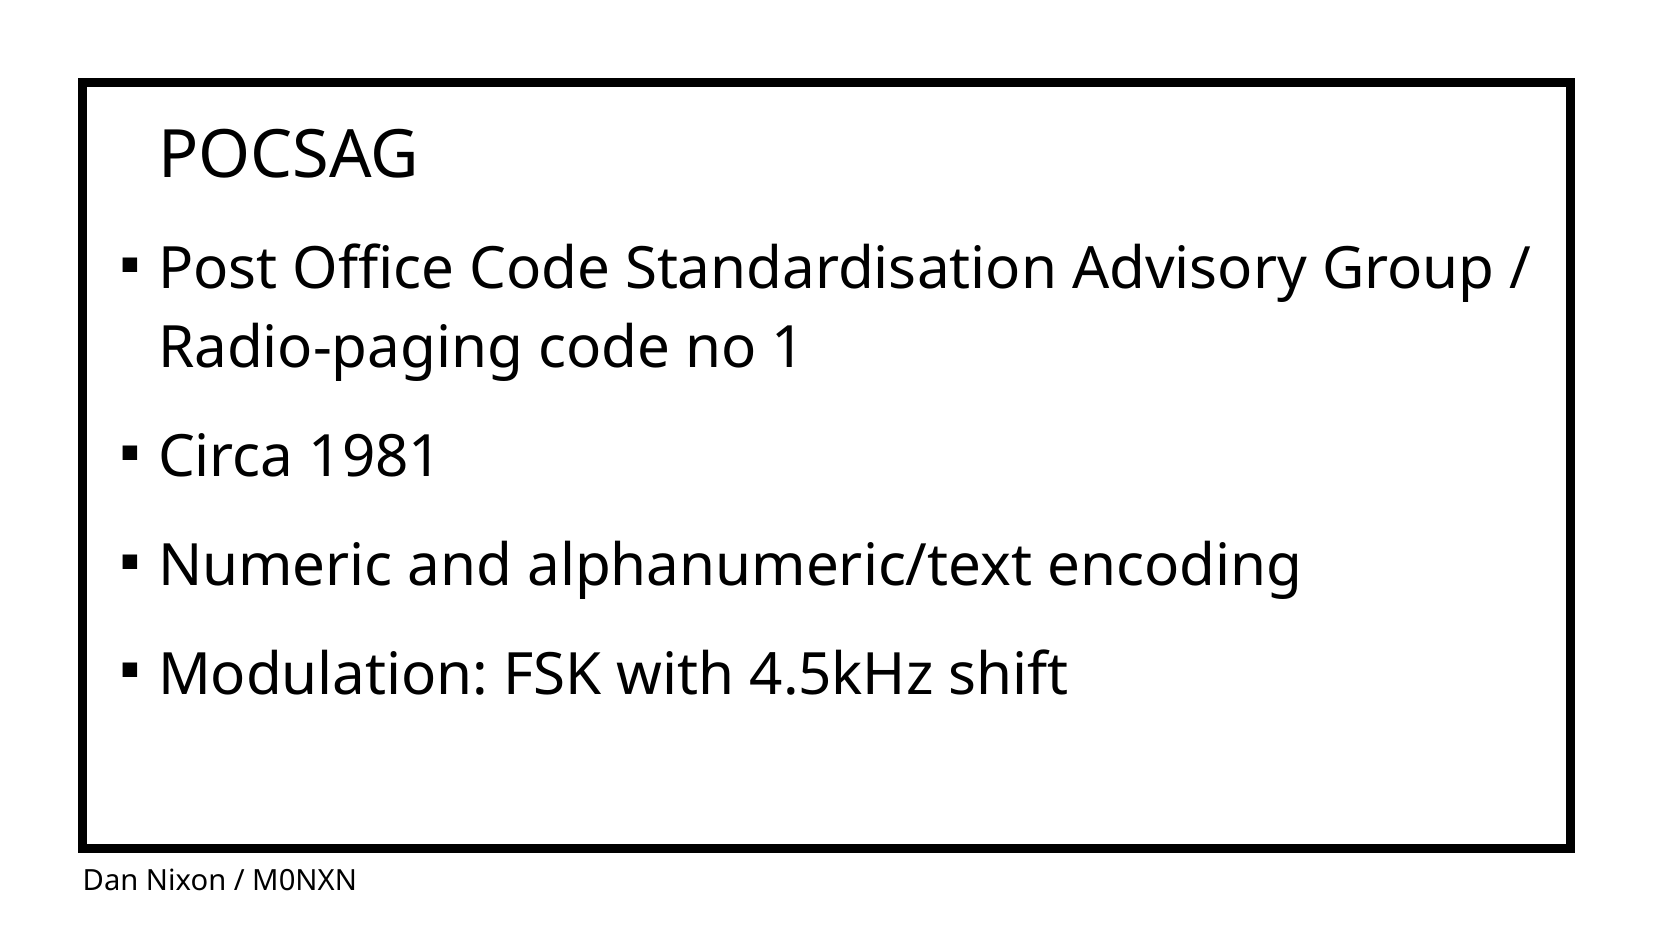

# POCSAG
Post Office Code Standardisation Advisory Group / Radio-paging code no 1
Circa 1981
Numeric and alphanumeric/text encoding
Modulation: FSK with 4.5kHz shift